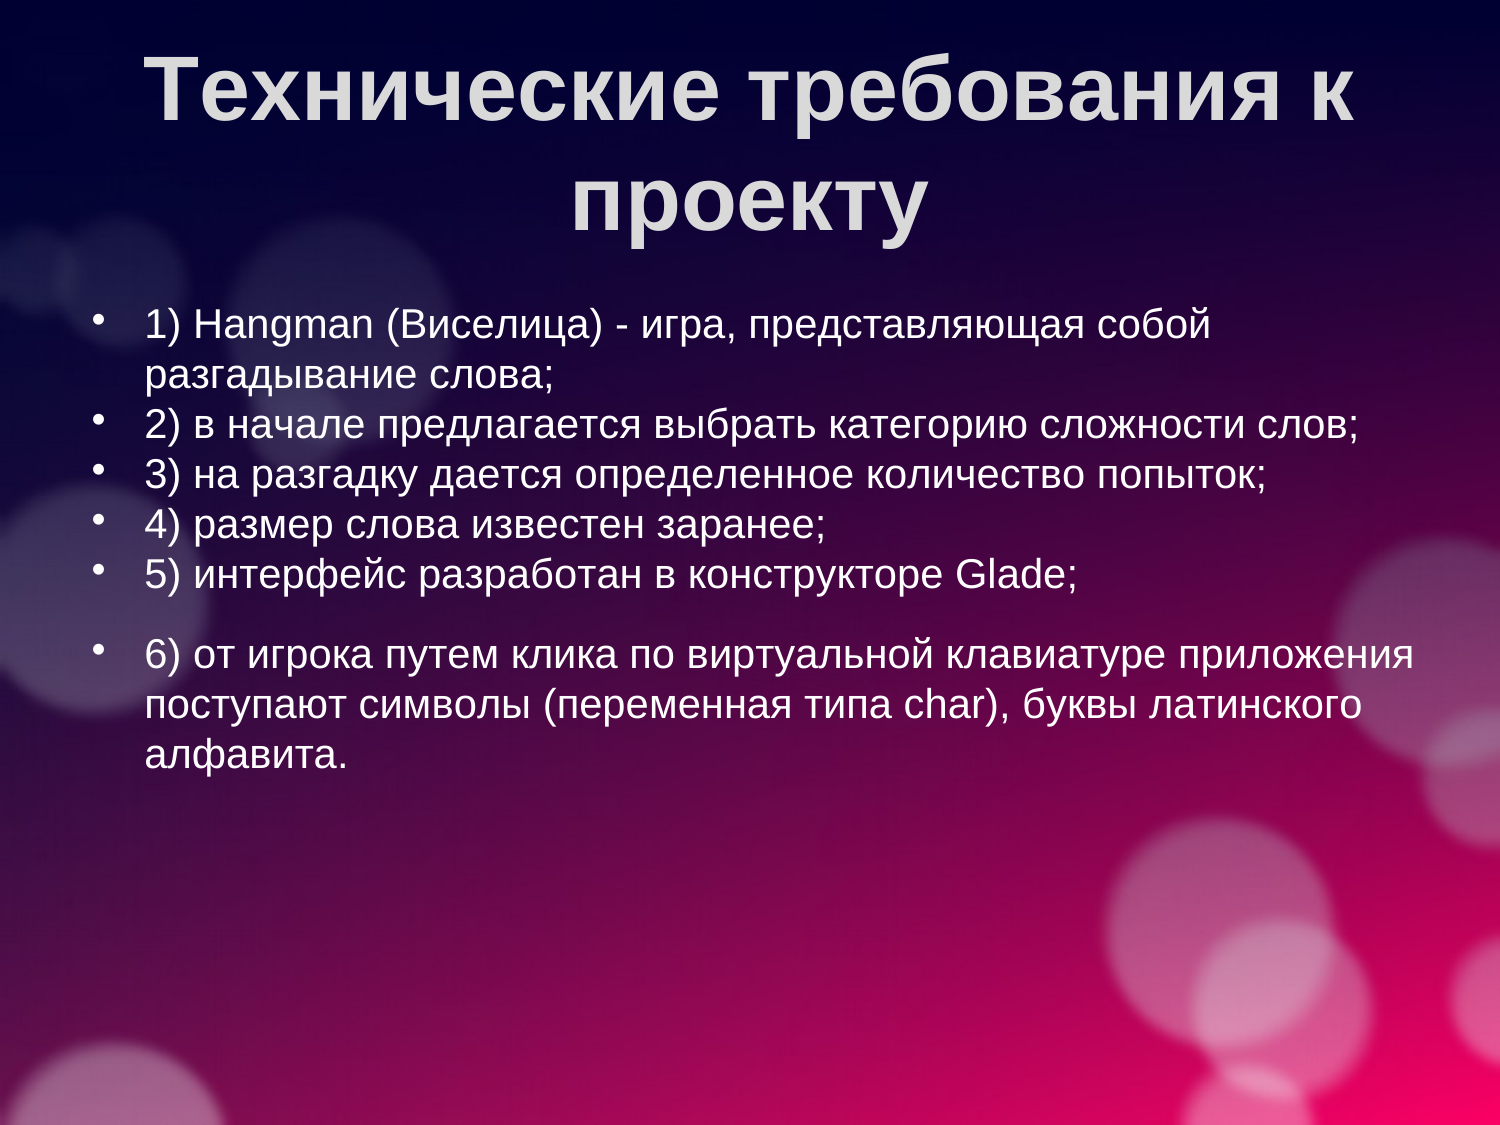

Технические требования к проекту
1) Hangman (Виселица) - игра, представляющая собой разгадывание слова;
2) в начале предлагается выбрать категорию сложности слов;
3) на разгадку дается определенное количество попыток;
4) размер слова известен заранее;
5) интерфейс разработан в конструкторе Glade;
6) от игрока путем клика по виртуальной клавиатуре приложения поступают символы (переменная типа char), буквы латинского алфавита.